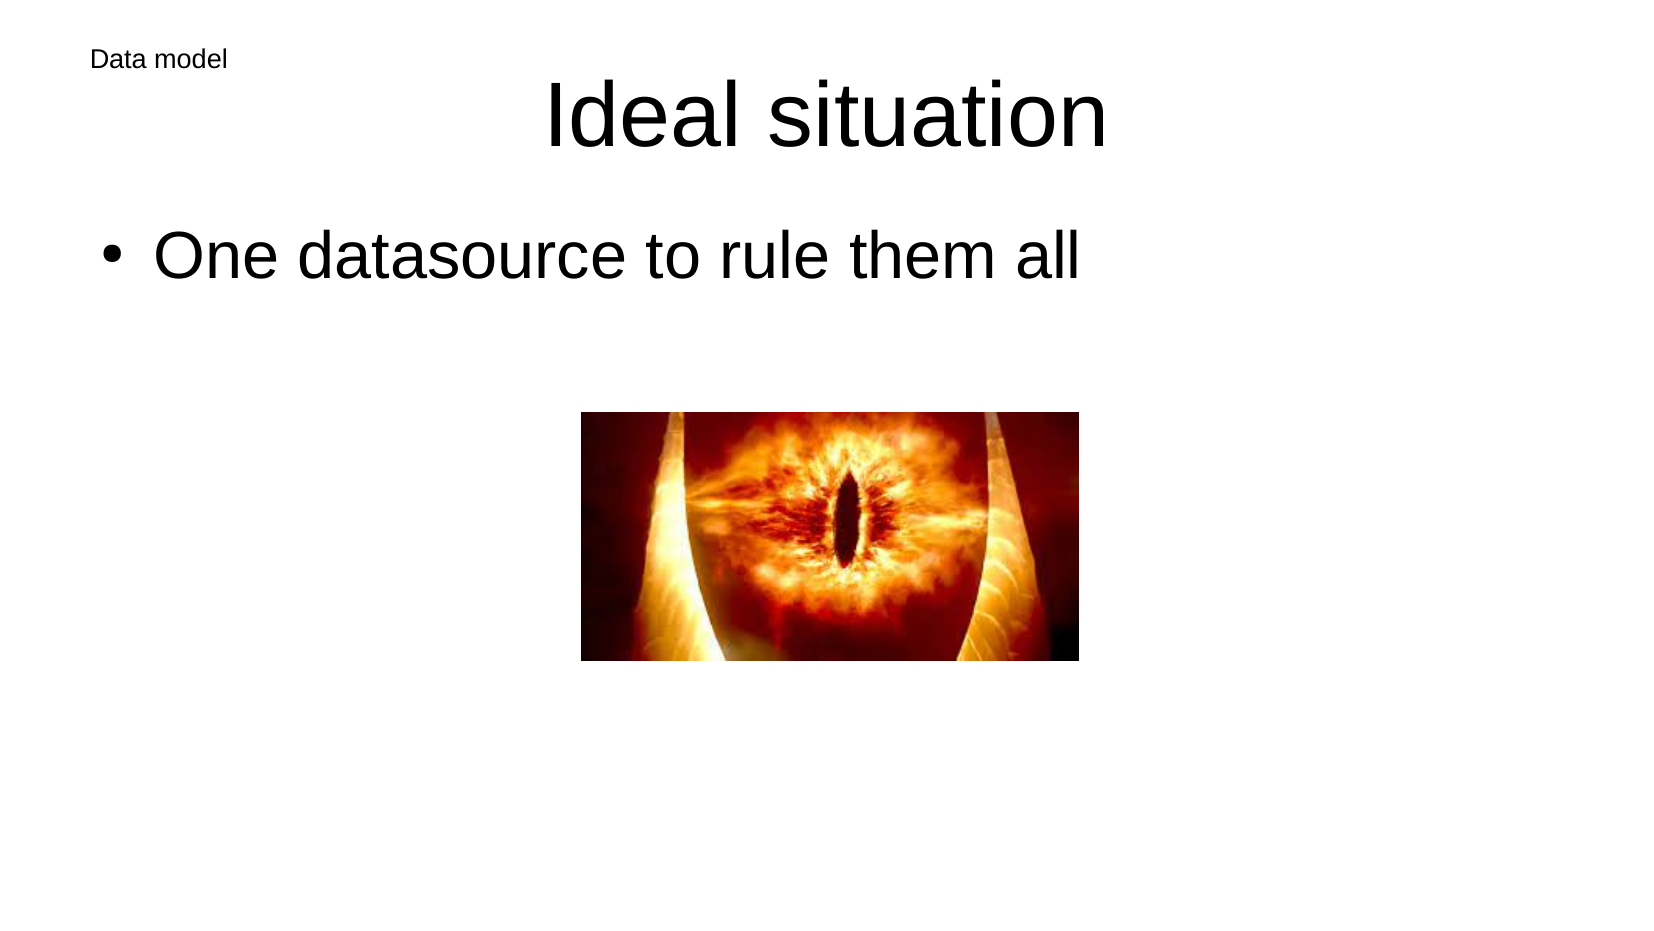

# Ideal situation
Data model
One datasource to rule them all